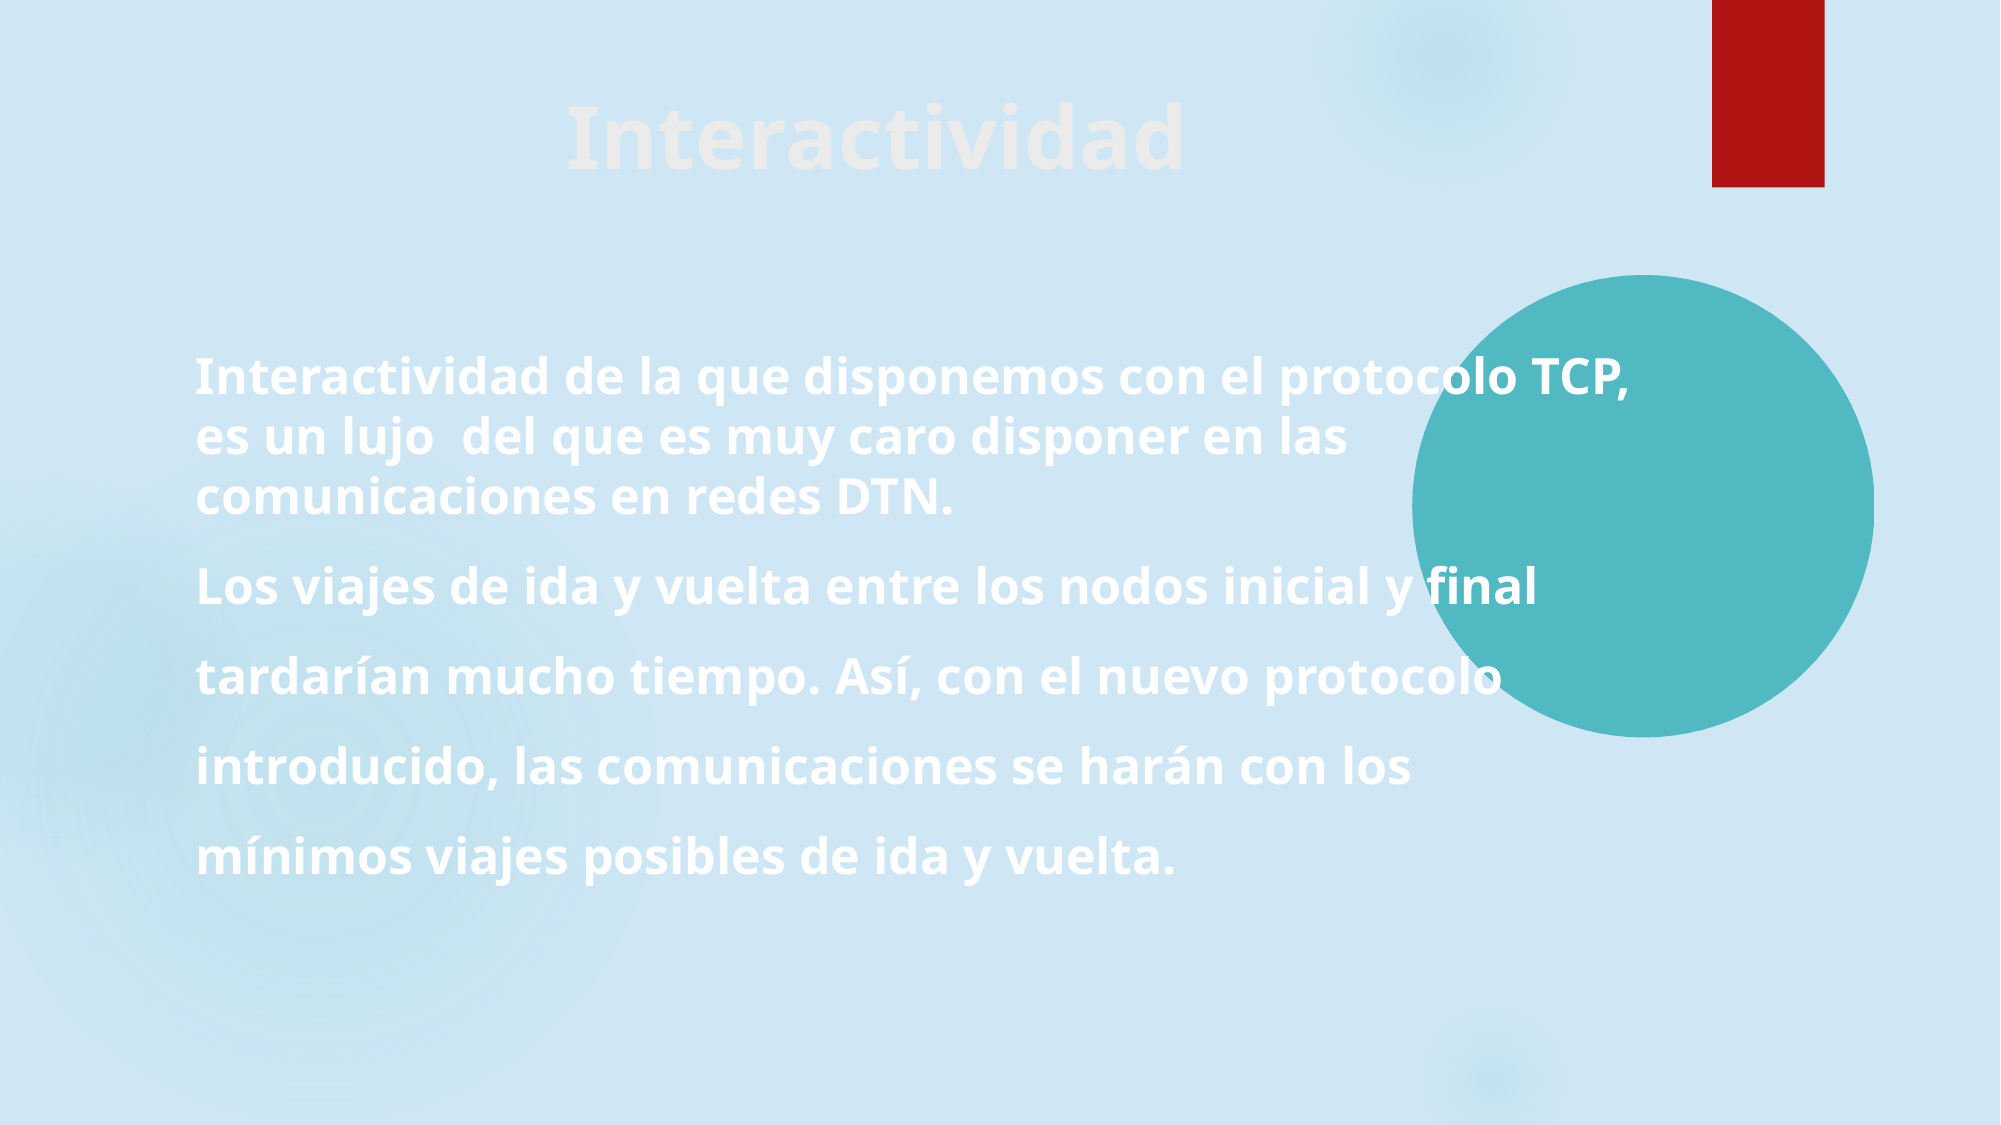

# Interactividad
Interactividad de la que disponemos con el protocolo TCP, es un lujo del que es muy caro disponer en las comunicaciones en redes DTN.
Los viajes de ida y vuelta entre los nodos inicial y final tardarían mucho tiempo. Así, con el nuevo protocolo introducido, las comunicaciones se harán con los mínimos viajes posibles de ida y vuelta.